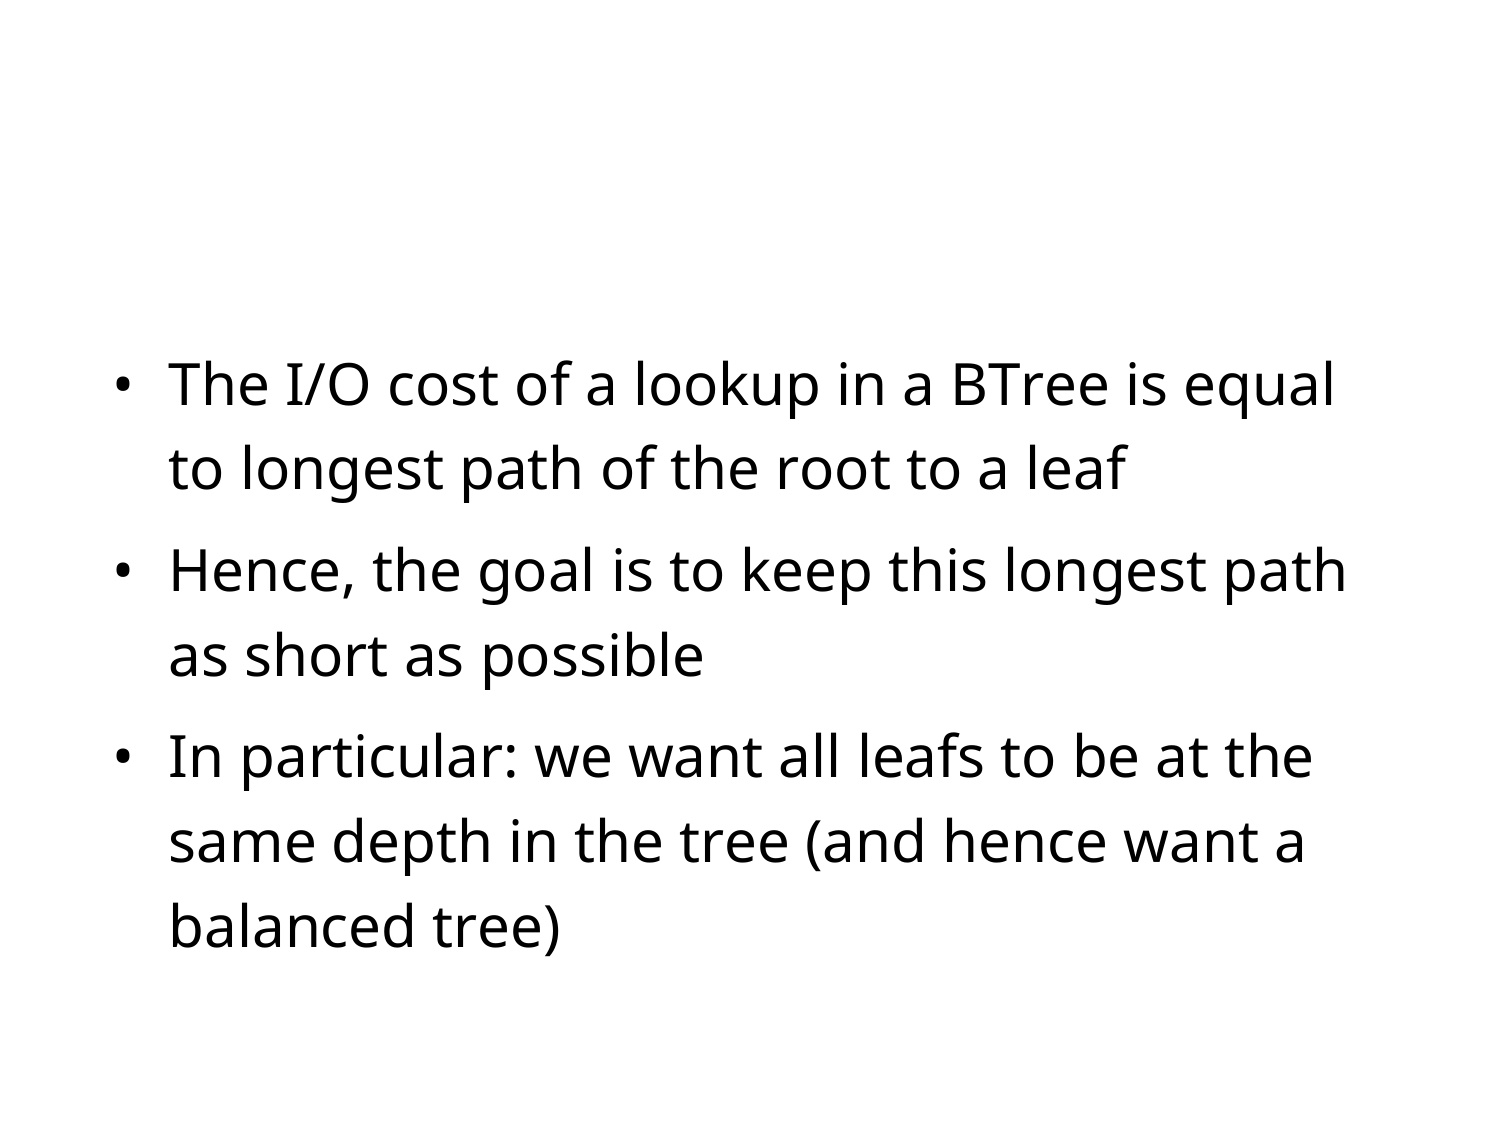

#
The I/O cost of a lookup in a BTree is equal to longest path of the root to a leaf
Hence, the goal is to keep this longest path as short as possible
In particular: we want all leafs to be at the same depth in the tree (and hence want a balanced tree)